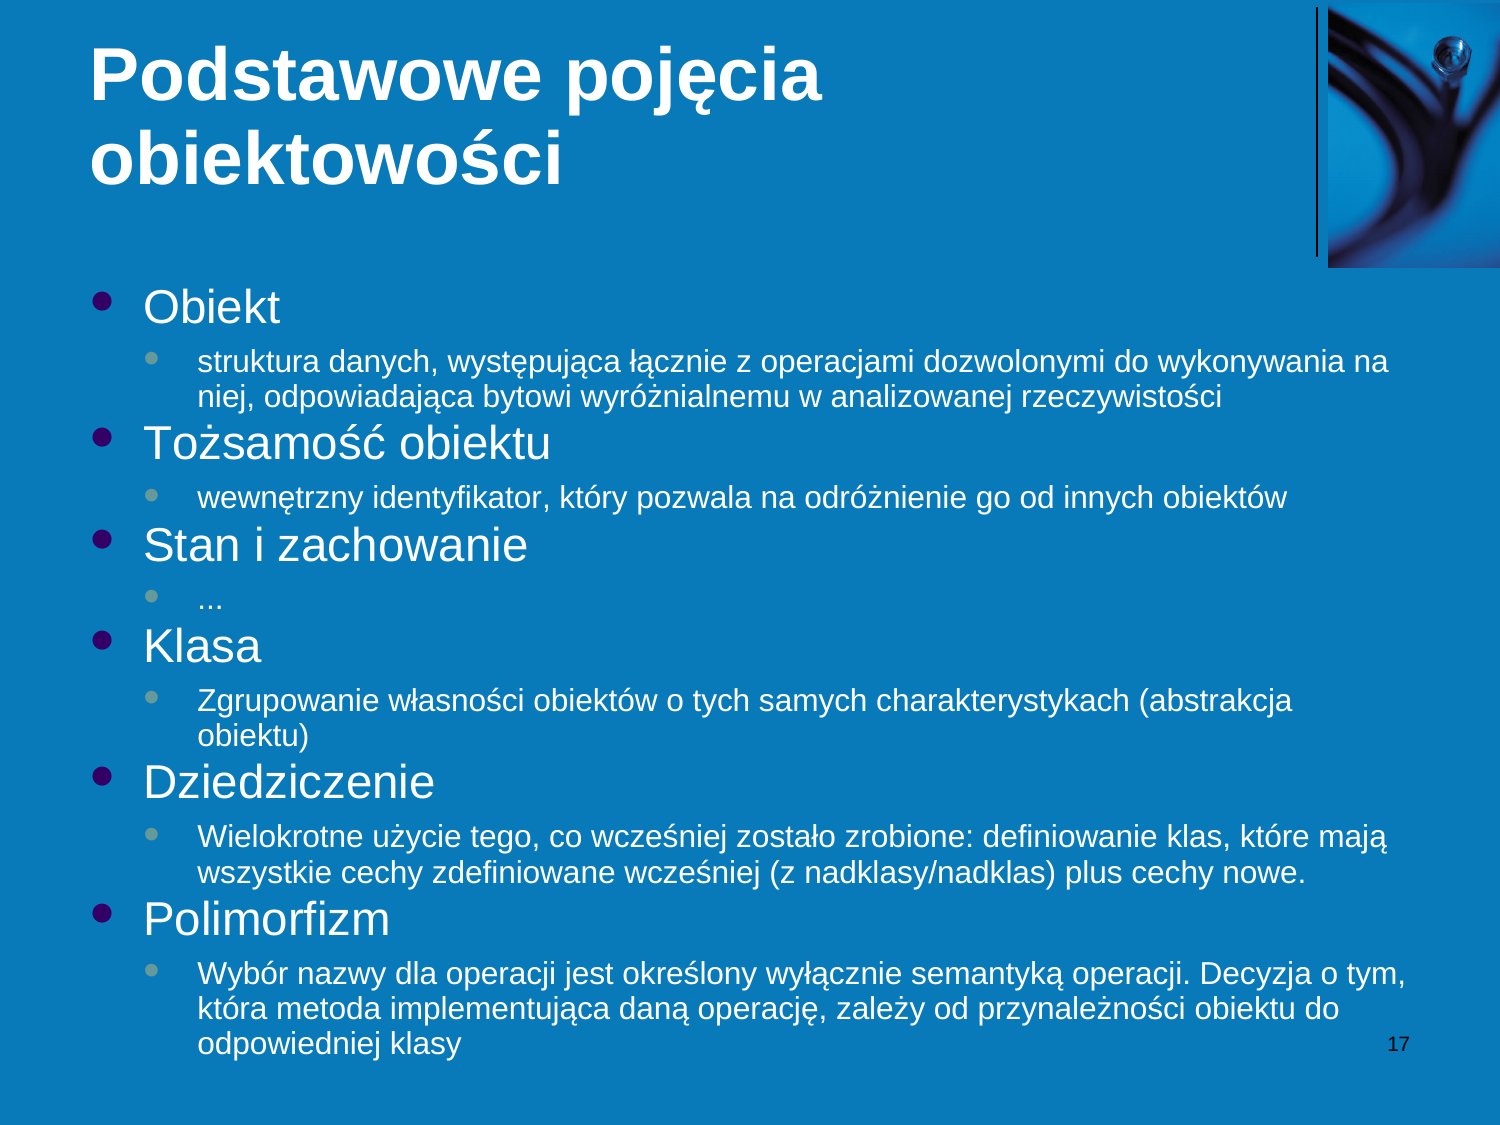

# Podstawowe pojęcia obiektowości
Obiekt
struktura danych, występująca łącznie z operacjami dozwolonymi do wykonywania na niej, odpowiadająca bytowi wyróżnialnemu w analizowanej rzeczywistości
Tożsamość obiektu
wewnętrzny identyfikator, który pozwala na odróżnienie go od innych obiektów
Stan i zachowanie
...
Klasa
Zgrupowanie własności obiektów o tych samych charakterystykach (abstrakcja obiektu)
Dziedziczenie
Wielokrotne użycie tego, co wcześniej zostało zrobione: definiowanie klas, które mają wszystkie cechy zdefiniowane wcześniej (z nadklasy/nadklas) plus cechy nowe.
Polimorfizm
Wybór nazwy dla operacji jest określony wyłącznie semantyką operacji. Decyzja o tym, która metoda implementująca daną operację, zależy od przynależności obiektu do odpowiedniej klasy
17